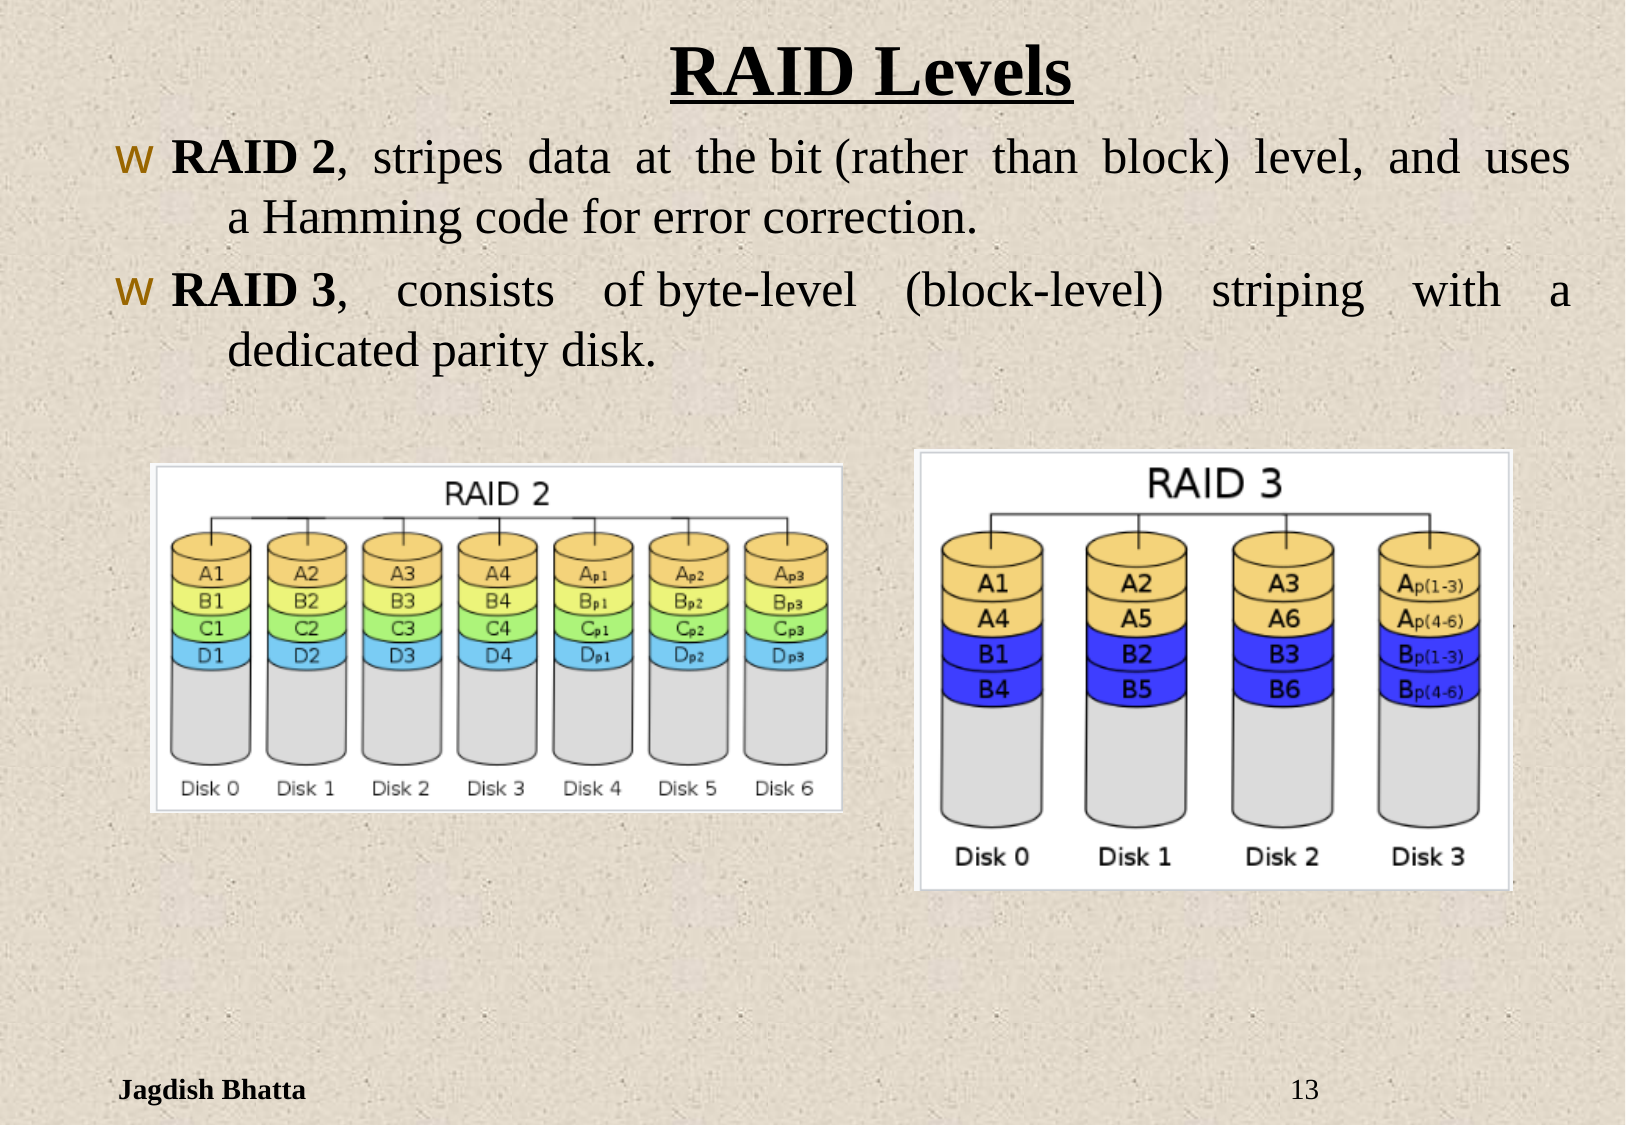

# RAID Levels
RAID 2, stripes data at the bit (rather than block) level, and uses a Hamming code for error correction.
RAID 3, consists of byte-level (block-level) striping with a dedicated parity disk.
Jagdish Bhatta
12